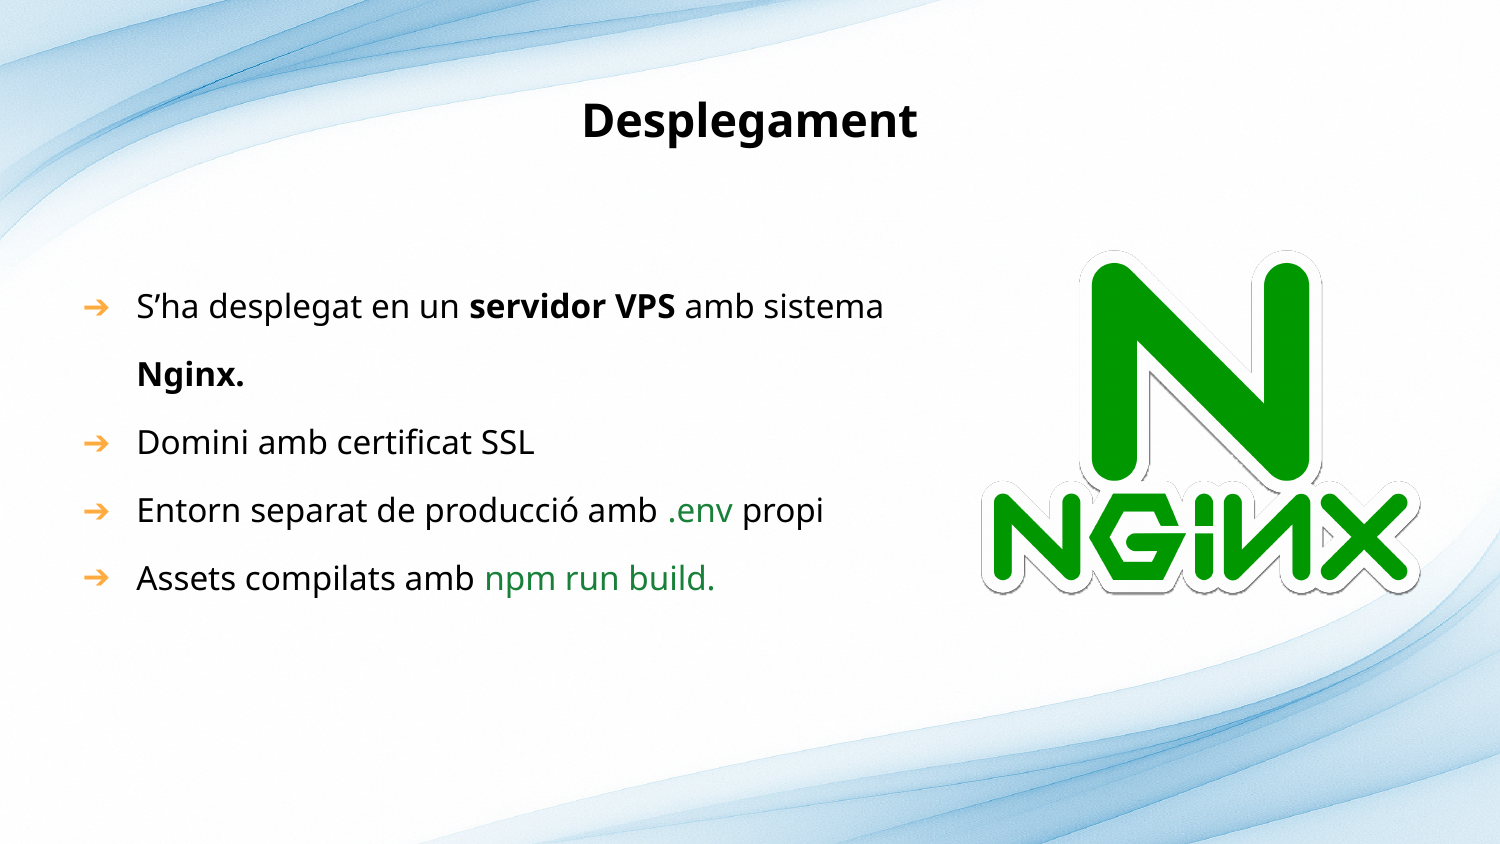

# Desplegament
S’ha desplegat en un servidor VPS amb sistema Nginx.
Domini amb certificat SSL
Entorn separat de producció amb .env propi
Assets compilats amb npm run build.